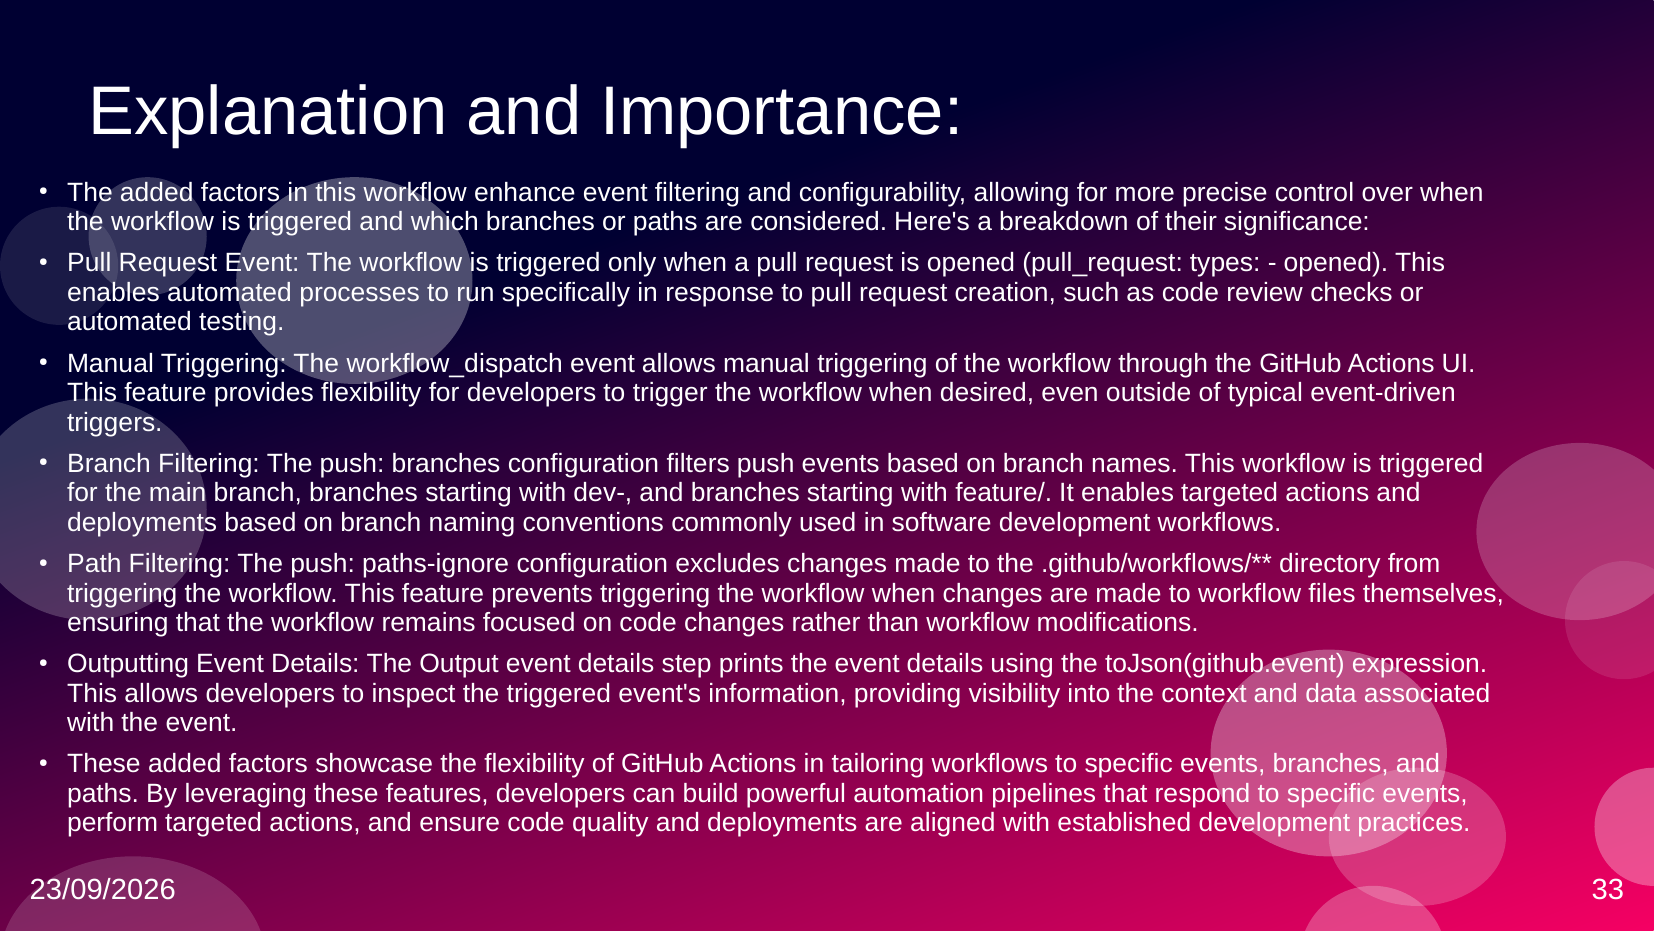

# Explanation and Importance:
The added factors in this workflow enhance event filtering and configurability, allowing for more precise control over when the workflow is triggered and which branches or paths are considered. Here's a breakdown of their significance:
Pull Request Event: The workflow is triggered only when a pull request is opened (pull_request: types: - opened). This enables automated processes to run specifically in response to pull request creation, such as code review checks or automated testing.
Manual Triggering: The workflow_dispatch event allows manual triggering of the workflow through the GitHub Actions UI. This feature provides flexibility for developers to trigger the workflow when desired, even outside of typical event-driven triggers.
Branch Filtering: The push: branches configuration filters push events based on branch names. This workflow is triggered for the main branch, branches starting with dev-, and branches starting with feature/. It enables targeted actions and deployments based on branch naming conventions commonly used in software development workflows.
Path Filtering: The push: paths-ignore configuration excludes changes made to the .github/workflows/** directory from triggering the workflow. This feature prevents triggering the workflow when changes are made to workflow files themselves, ensuring that the workflow remains focused on code changes rather than workflow modifications.
Outputting Event Details: The Output event details step prints the event details using the toJson(github.event) expression. This allows developers to inspect the triggered event's information, providing visibility into the context and data associated with the event.
These added factors showcase the flexibility of GitHub Actions in tailoring workflows to specific events, branches, and paths. By leveraging these features, developers can build powerful automation pipelines that respond to specific events, perform targeted actions, and ensure code quality and deployments are aligned with established development practices.
33